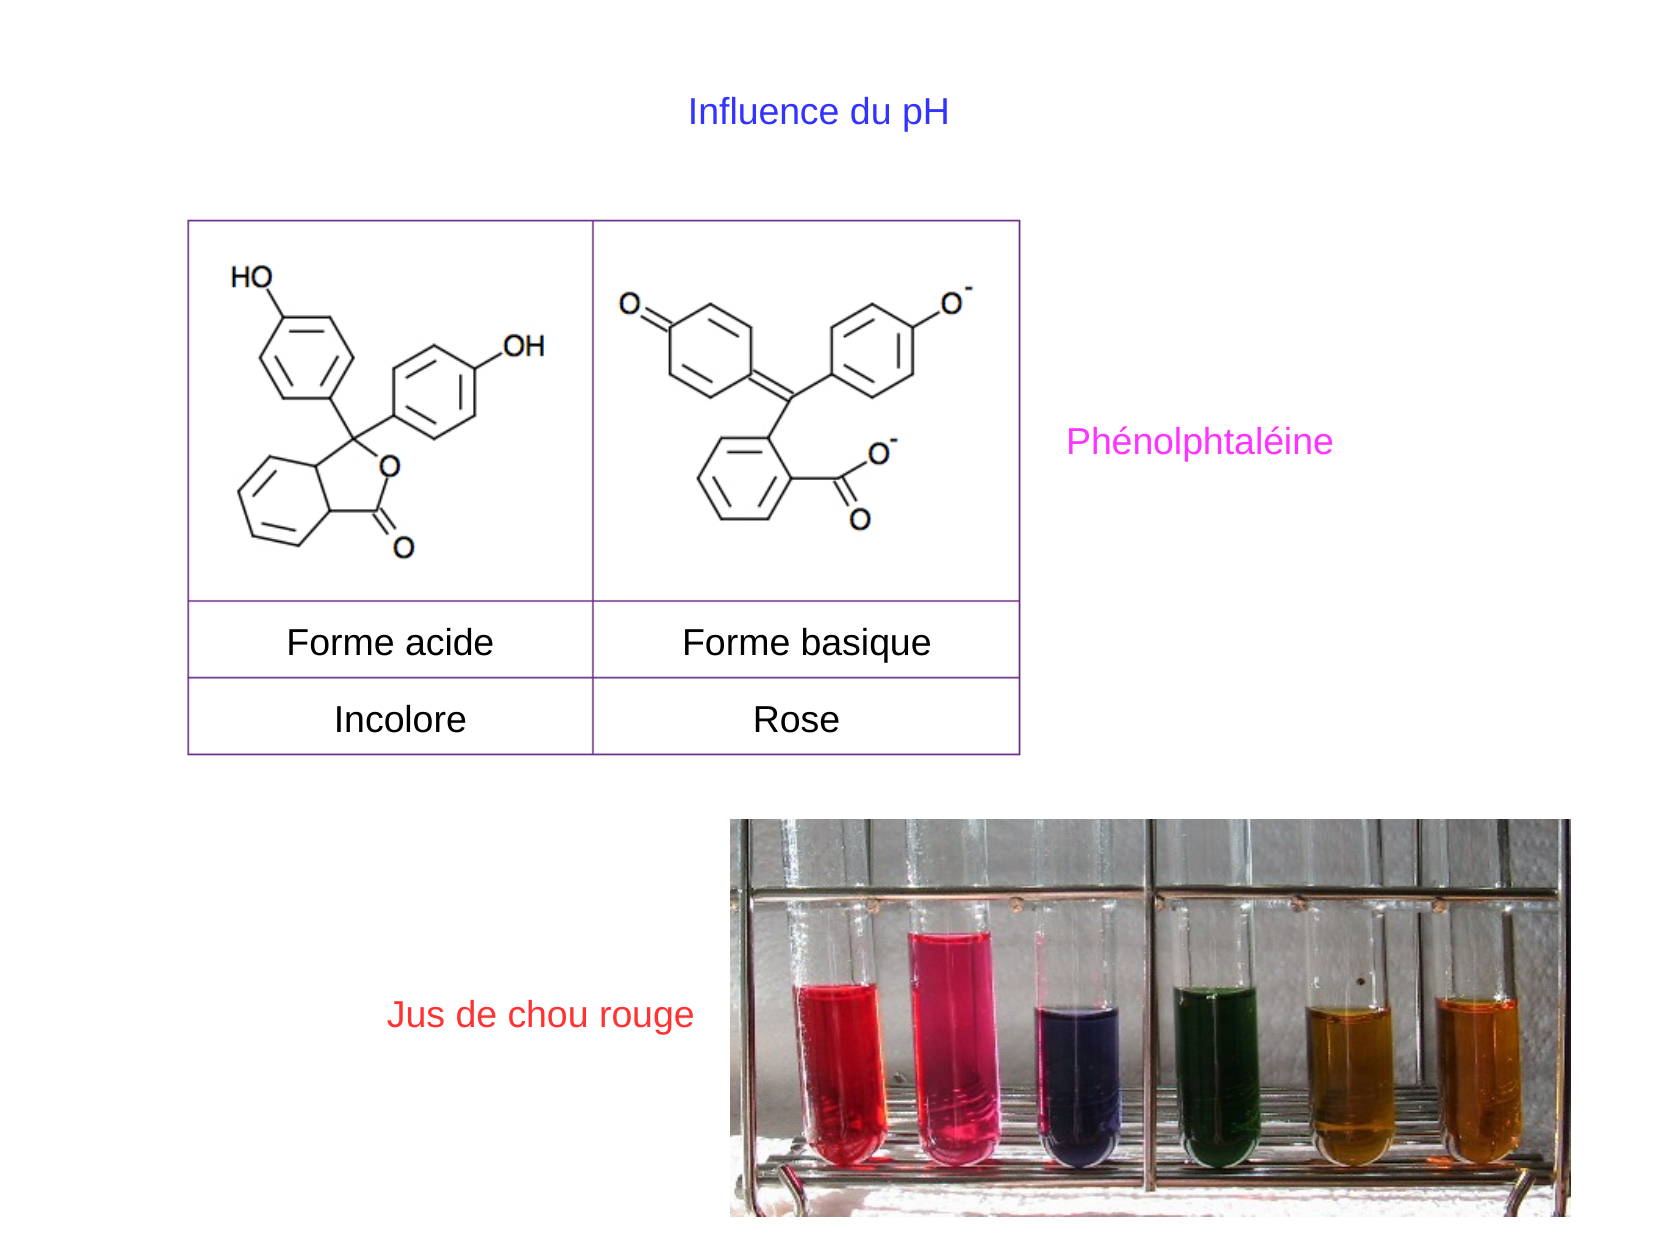

Influence du pH
Phénolphtaléine
Forme acide
Forme basique
Incolore
Rose
Jus de chou rouge